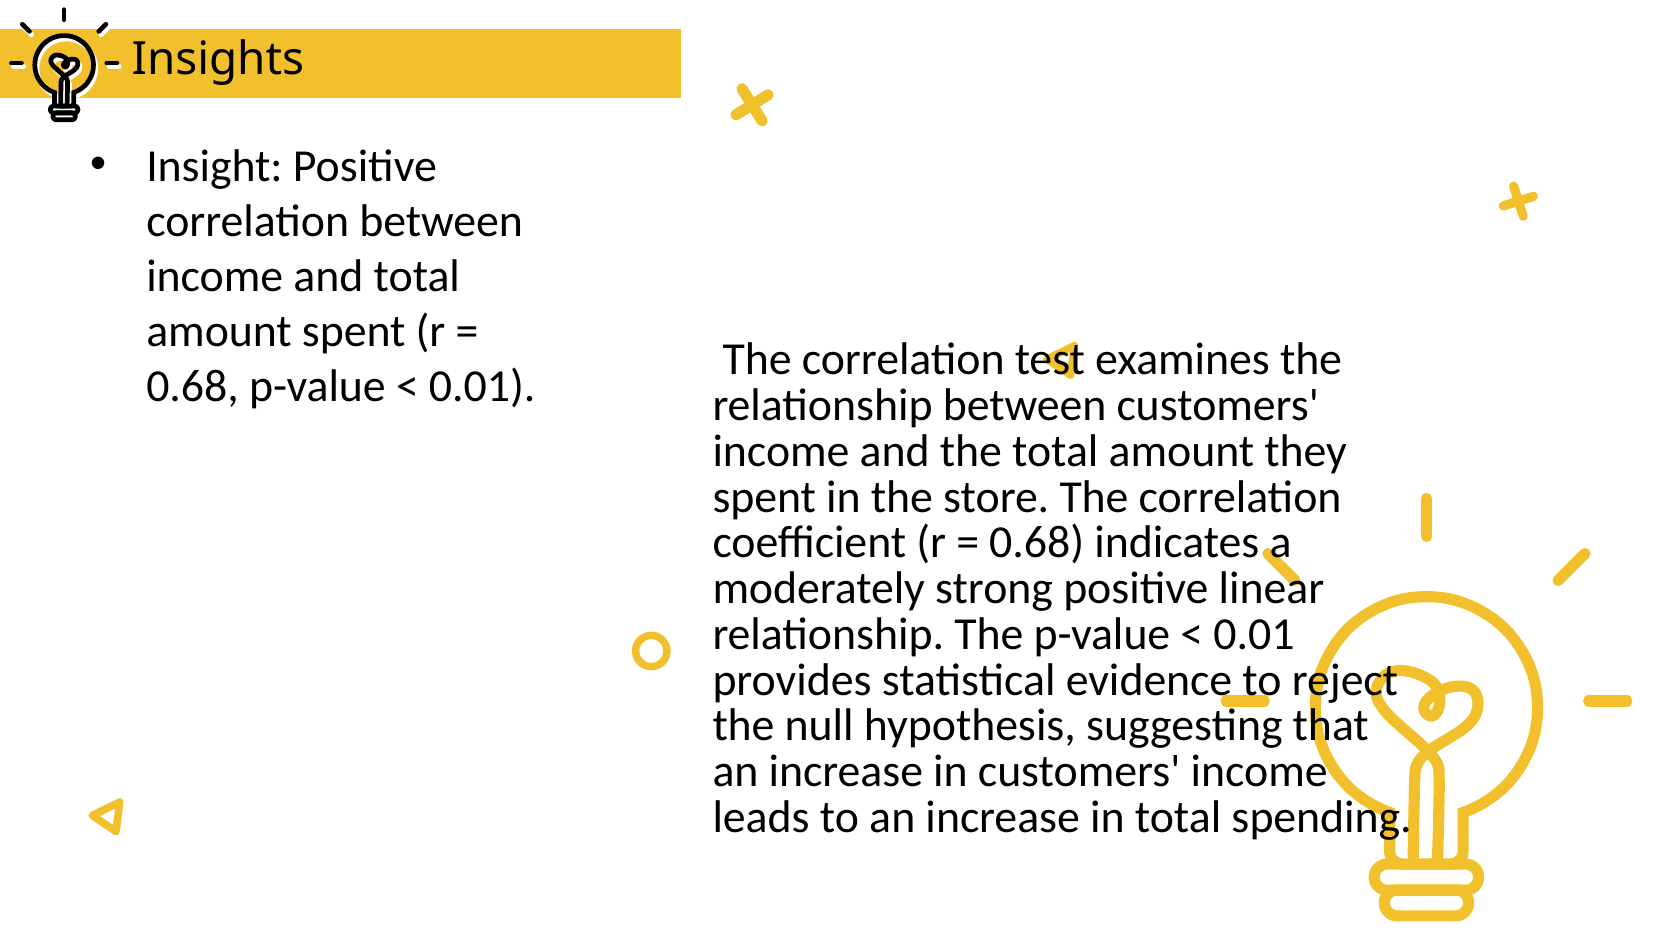

Insights
#
Insight: Positive correlation between income and total amount spent (r = 0.68, p-value < 0.01).
 The correlation test examines the relationship between customers' income and the total amount they spent in the store. The correlation coefficient (r = 0.68) indicates a moderately strong positive linear relationship. The p-value < 0.01 provides statistical evidence to reject the null hypothesis, suggesting that an increase in customers' income leads to an increase in total spending.